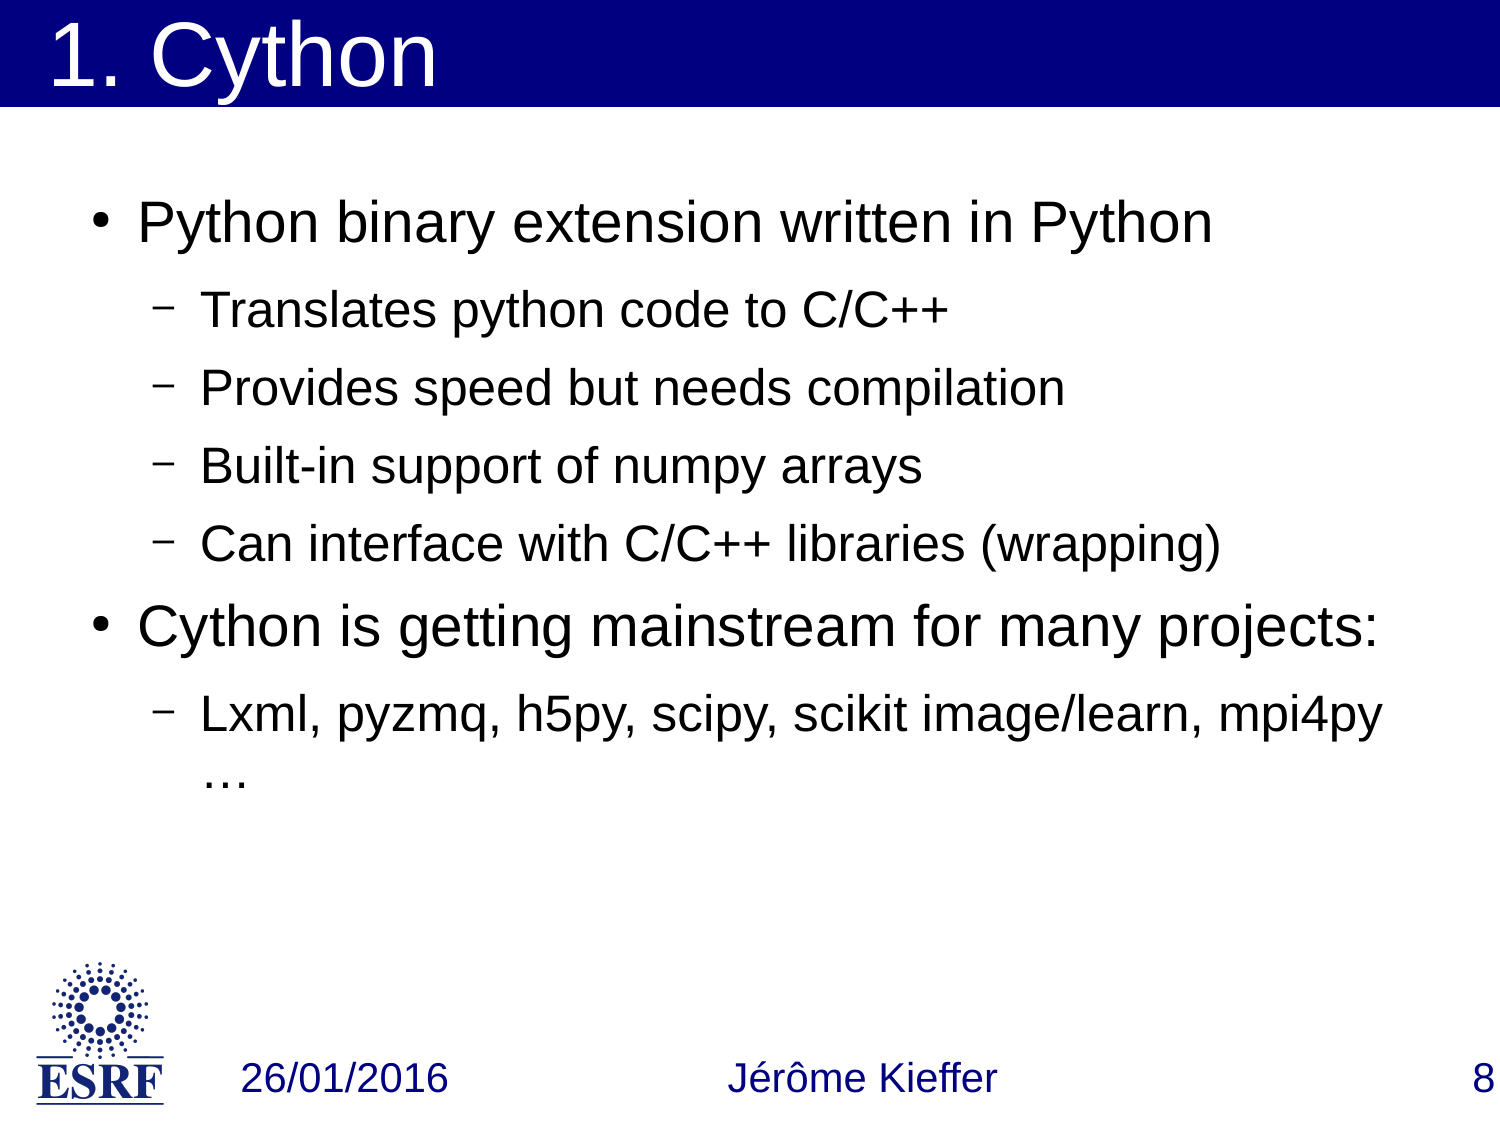

# 1. Cython
Python binary extension written in Python
Translates python code to C/C++
Provides speed but needs compilation
Built-in support of numpy arrays
Can interface with C/C++ libraries (wrapping)
Cython is getting mainstream for many projects:
Lxml, pyzmq, h5py, scipy, scikit image/learn, mpi4py …
26/01/2016
Jérôme Kieffer
8